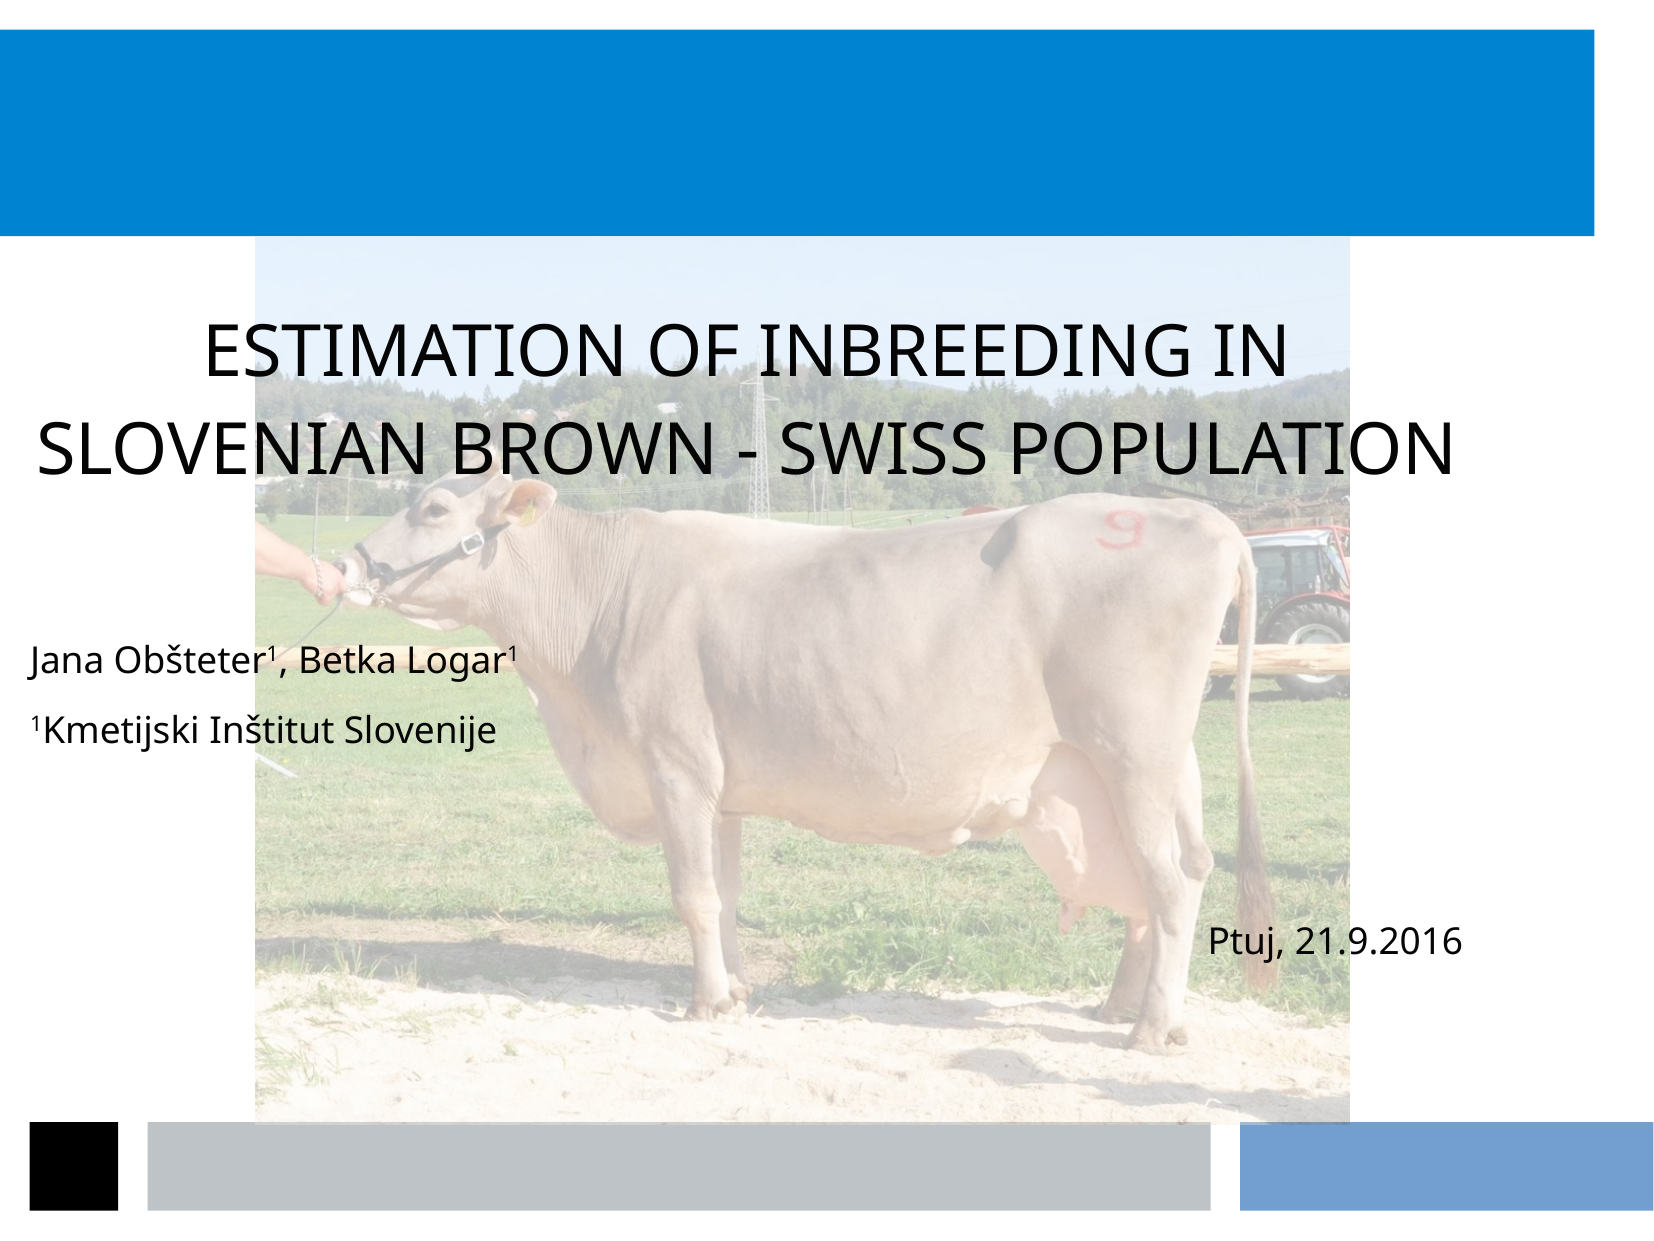

# ESTIMATION OF INBREEDING IN SLOVENIAN BROWN - SWISS POPULATION
Jana Obšteter1, Betka Logar1
1Kmetijski Inštitut Slovenije
Ptuj, 21.9.2016